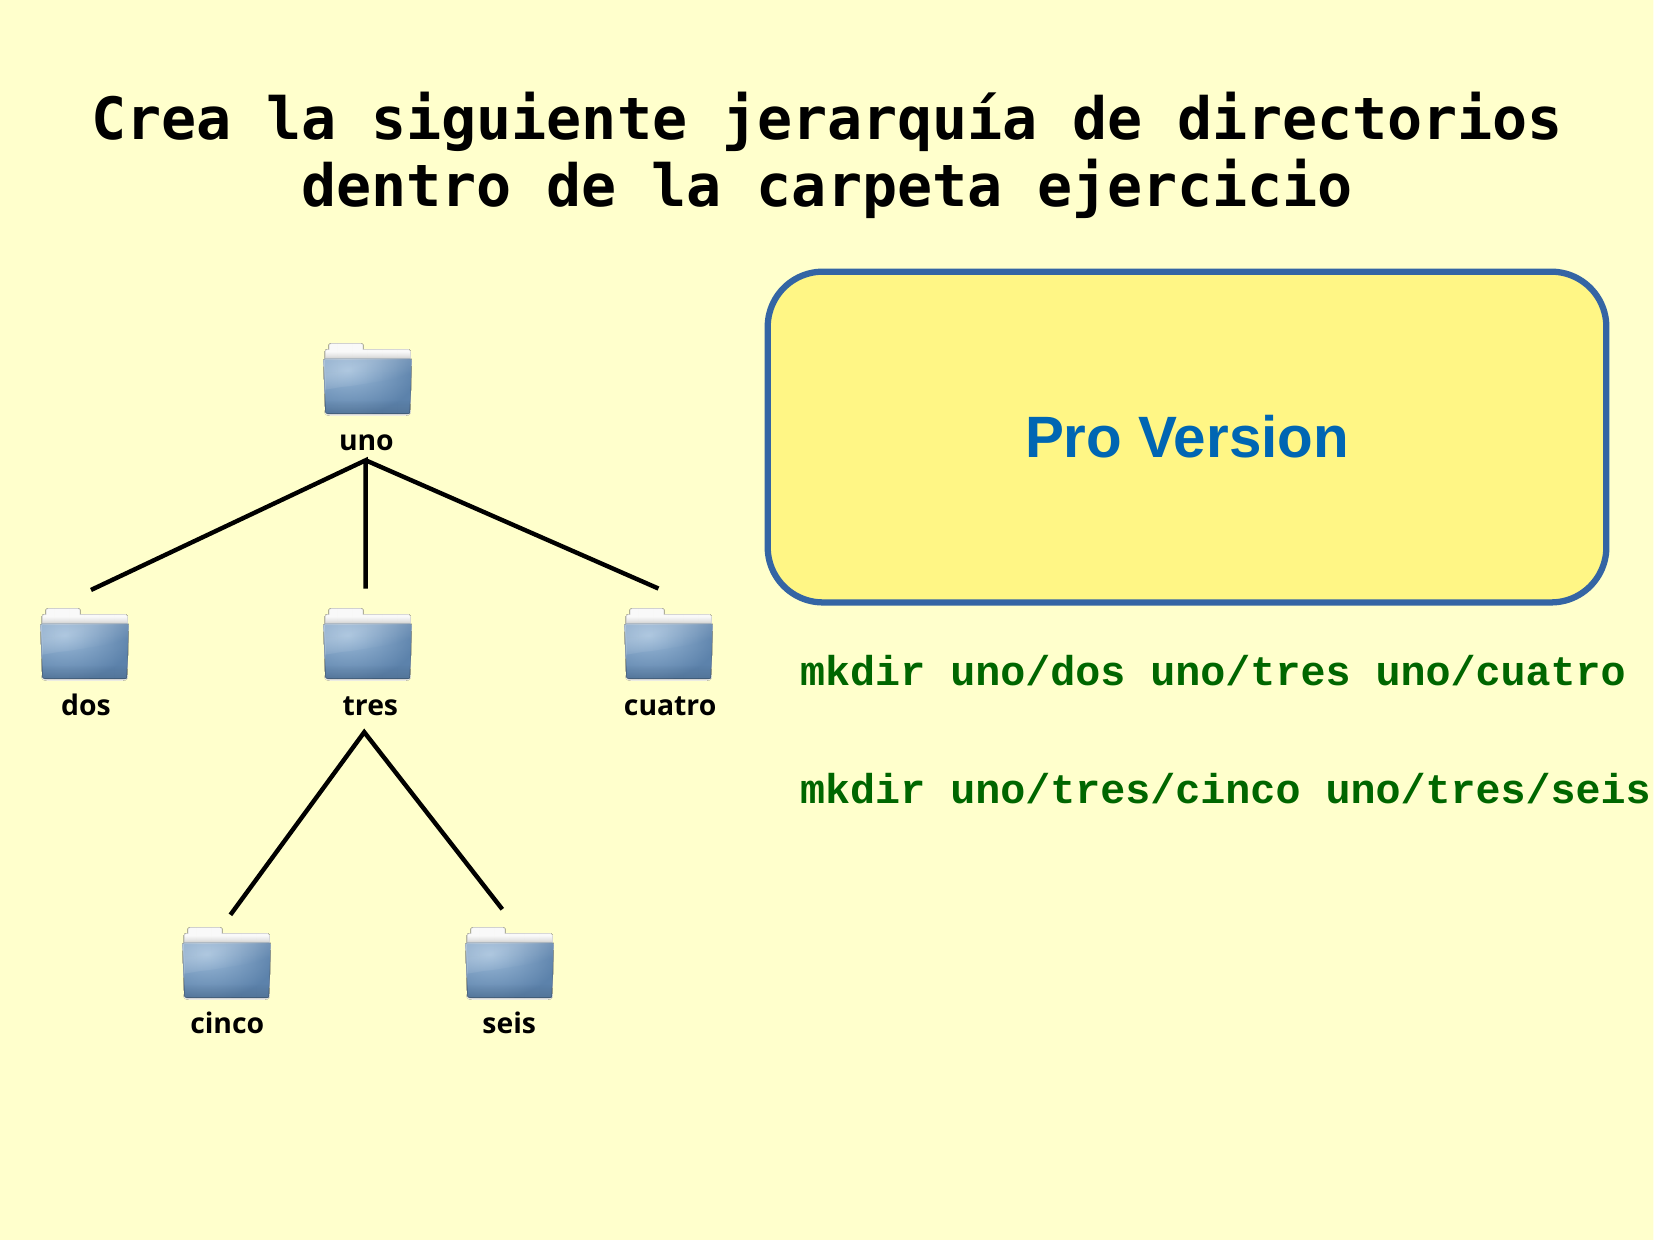

# Crea la siguiente jerarquía de directorios dentro de la carpeta ejercicio
Pro Version
cd
cd Documentos/ejercicio
mkdir uno
mkdir uno/dos uno/tres uno/cuatro
mkdir uno/tres/cinco uno/tres/seis